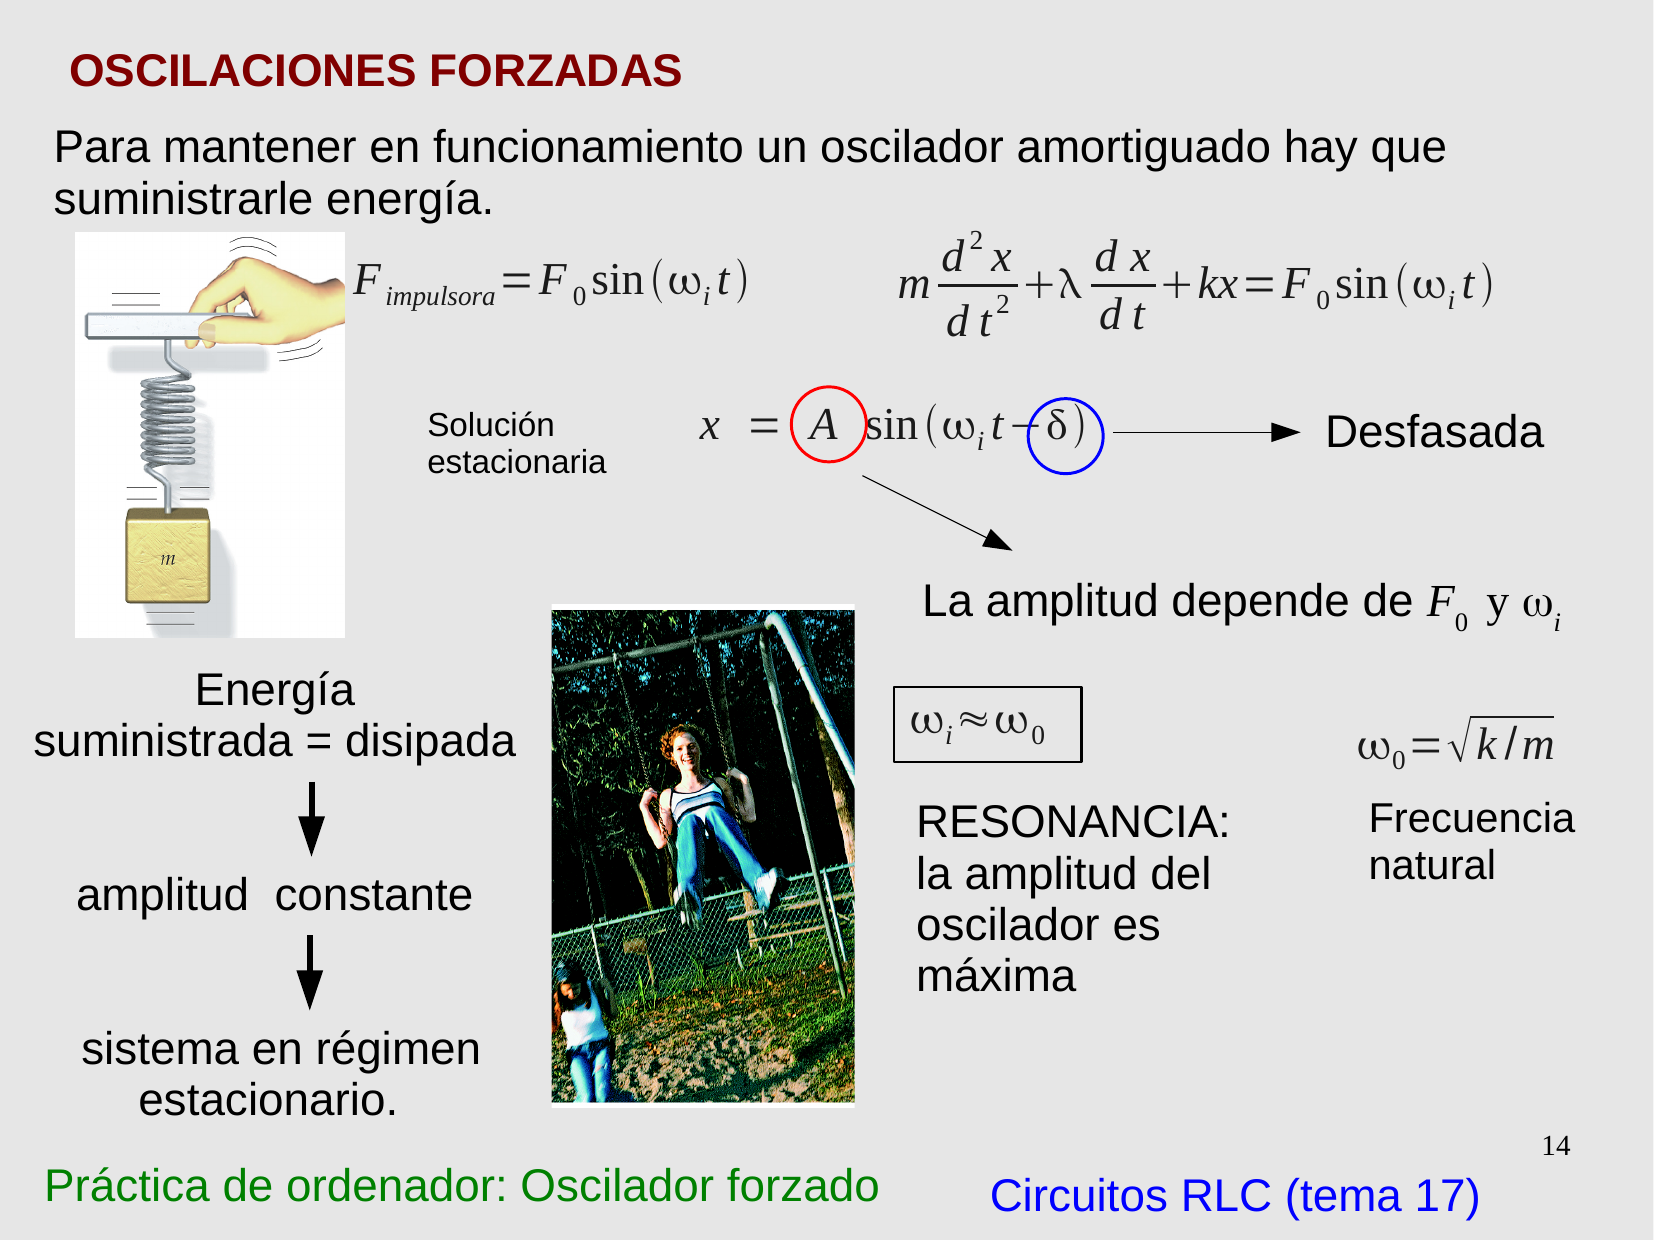

OSCILACIONES FORZADAS
Para mantener en funcionamiento un oscilador amortiguado hay que suministrarle energía.
Solución estacionaria
Desfasada
La amplitud depende de F0 y wi
Energía
suministrada = disipada
amplitud constante
sistema en régimen estacionario.
RESONANCIA:
la amplitud del oscilador es máxima
Frecuencia natural
14
Práctica de ordenador: Oscilador forzado
Circuitos RLC (tema 17)